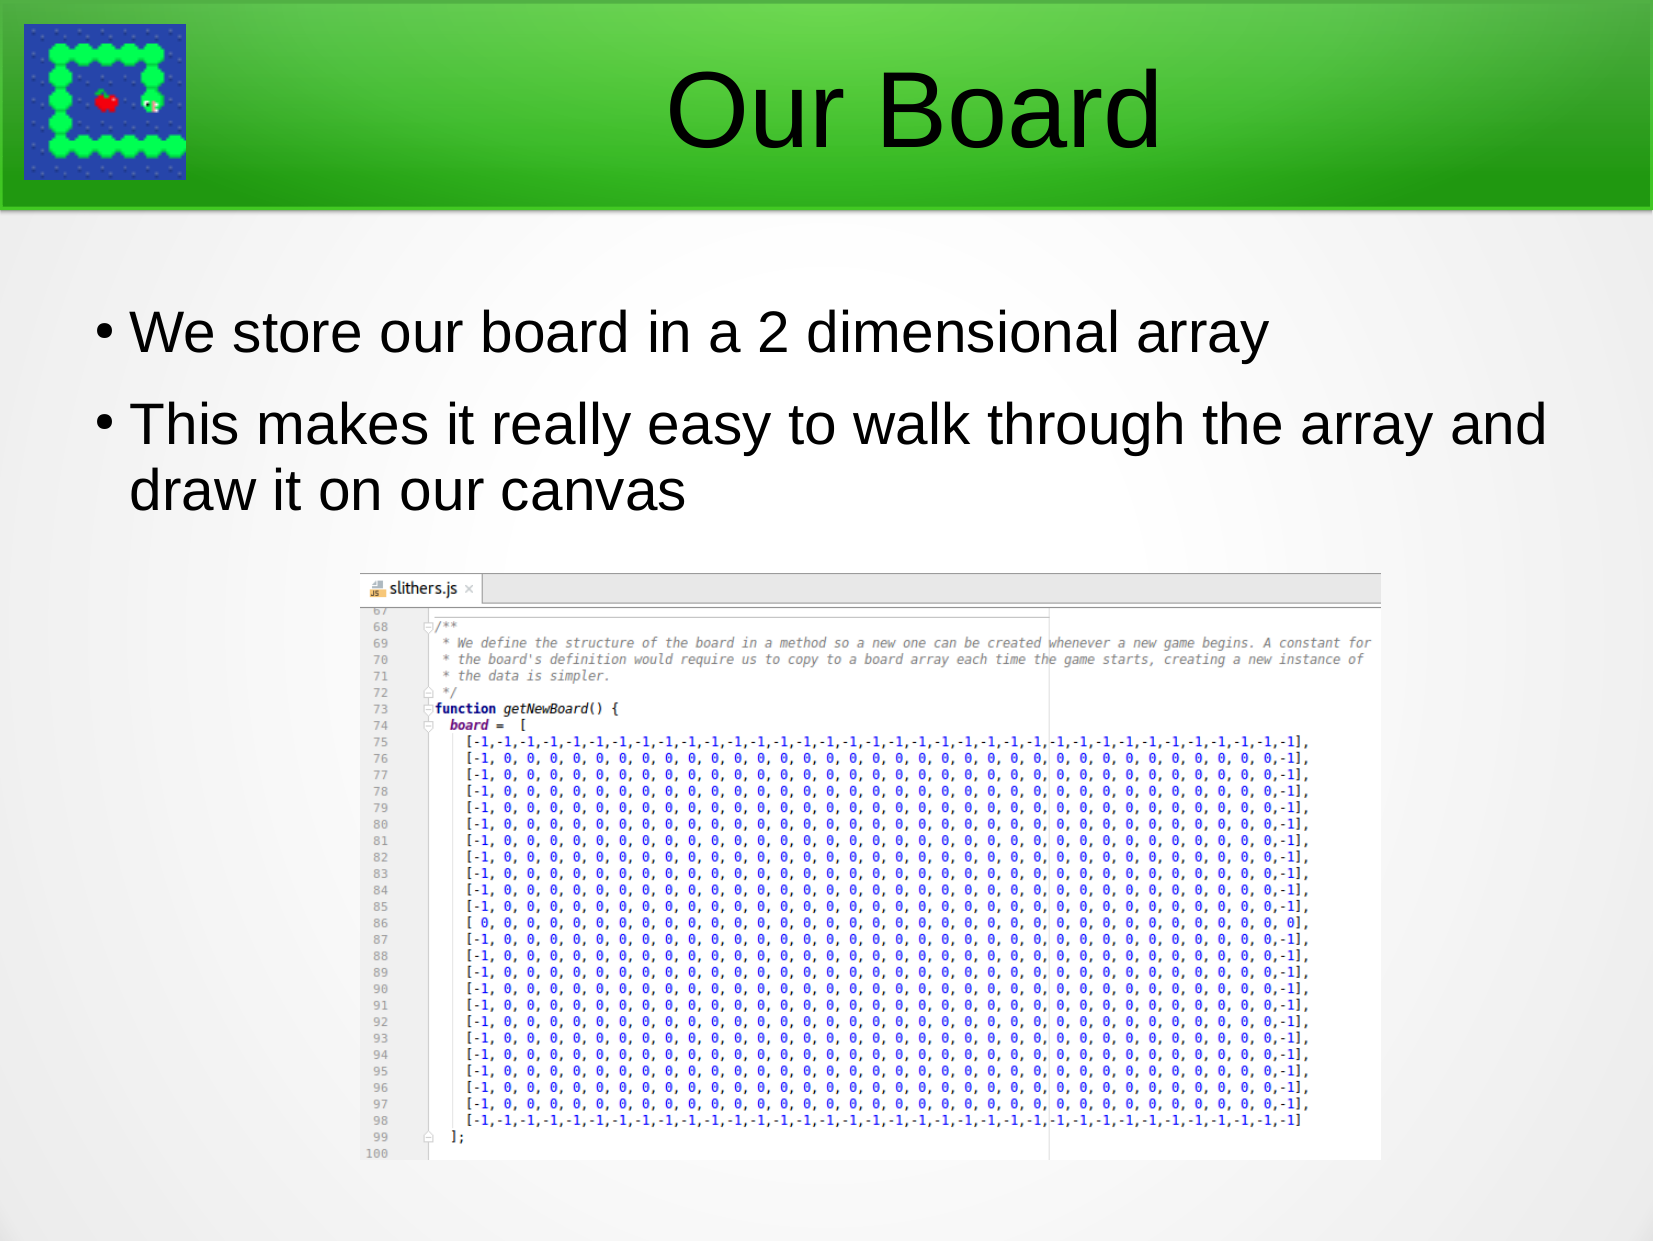

# Our Board
We store our board in a 2 dimensional array
This makes it really easy to walk through the array and draw it on our canvas